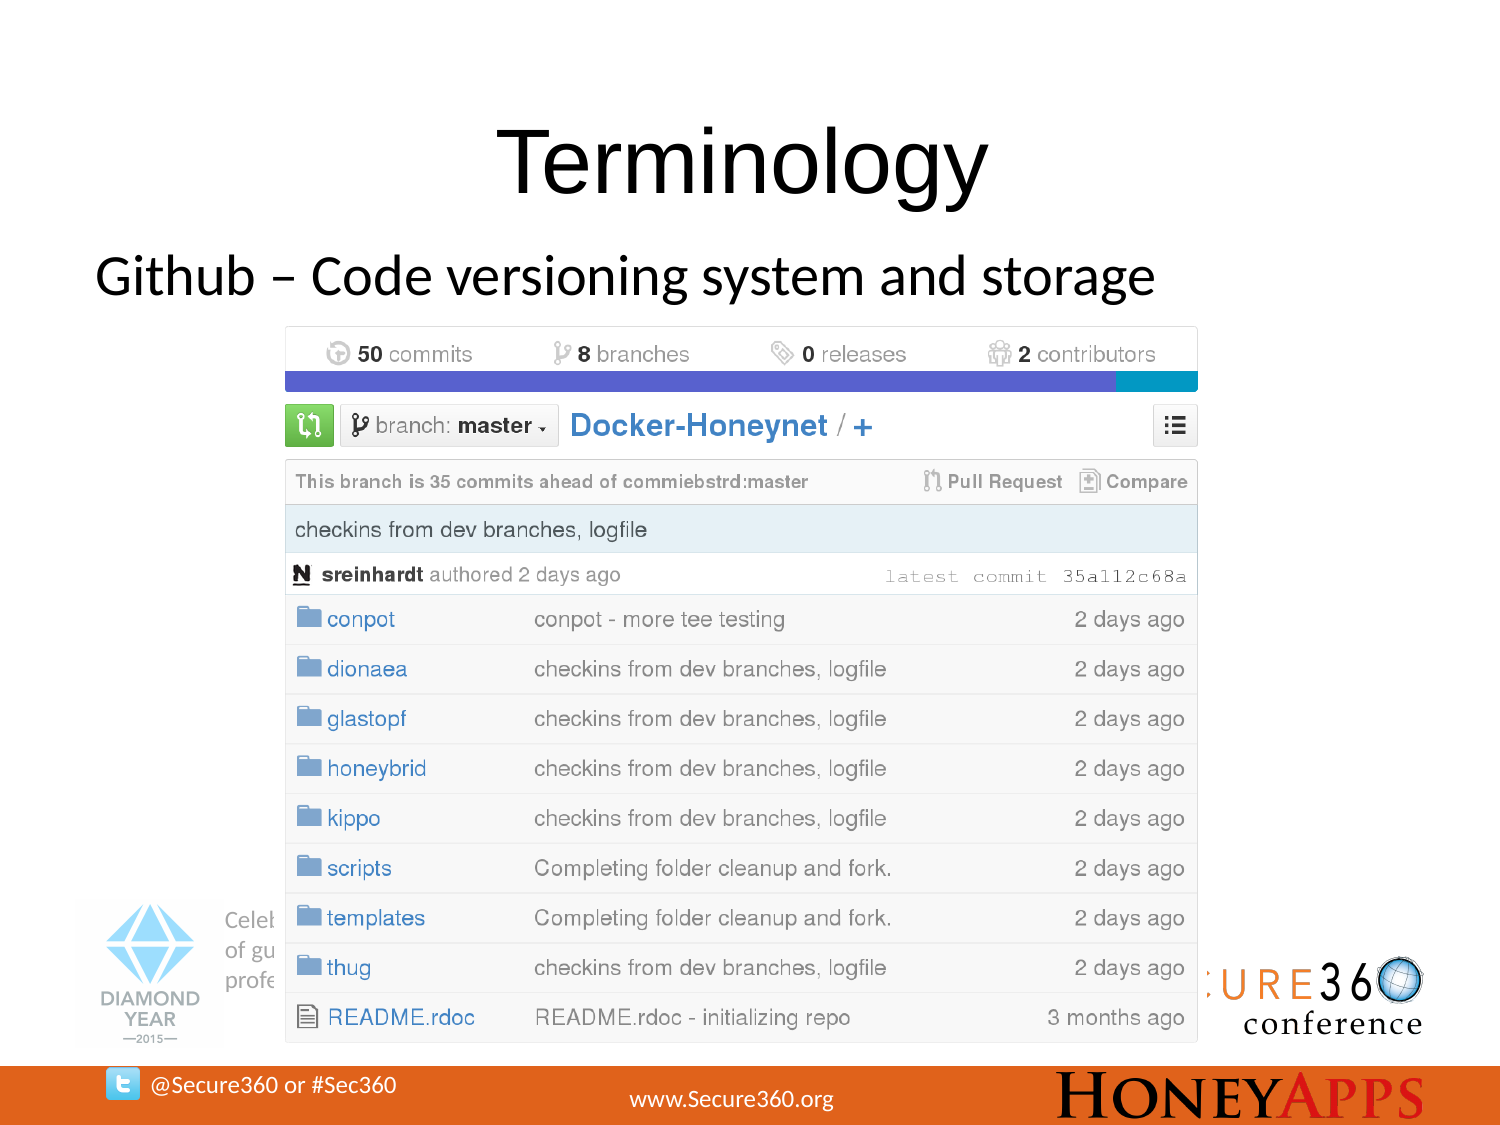

Terminology
Github – Code versioning system and storage